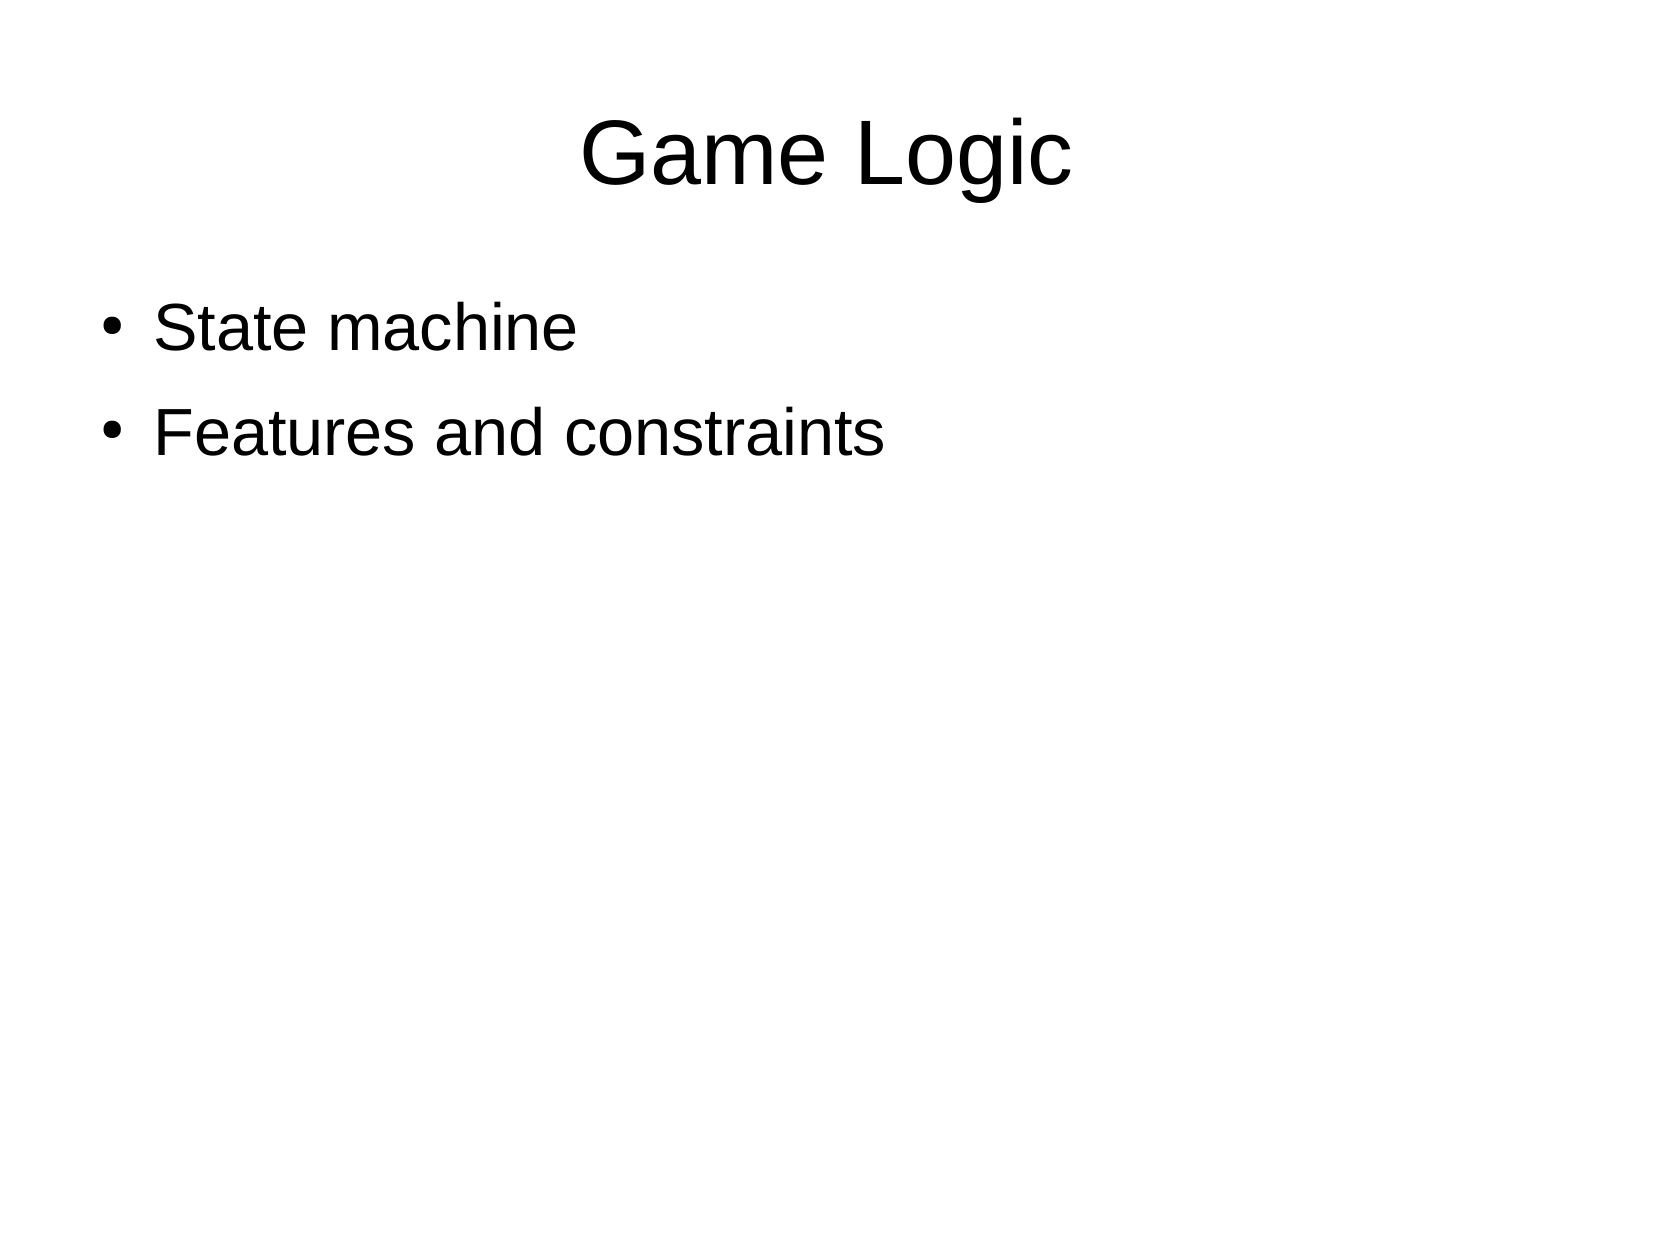

# Game Logic
State machine
Features and constraints